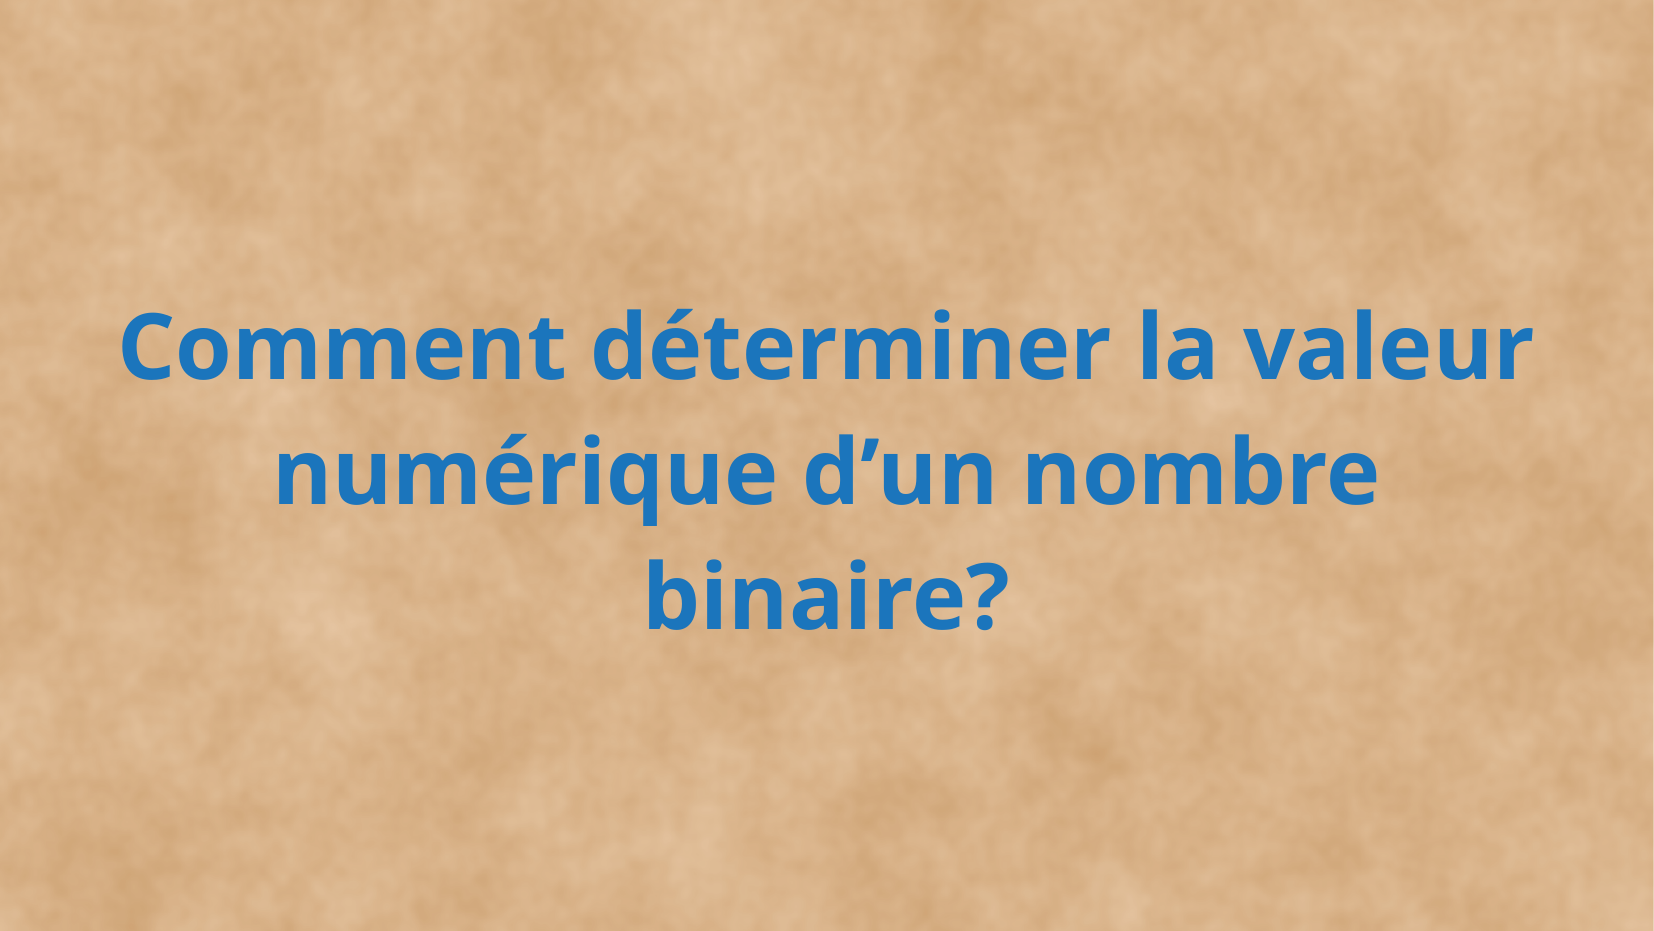

# Comment déterminer la valeur numérique d’un nombre binaire?